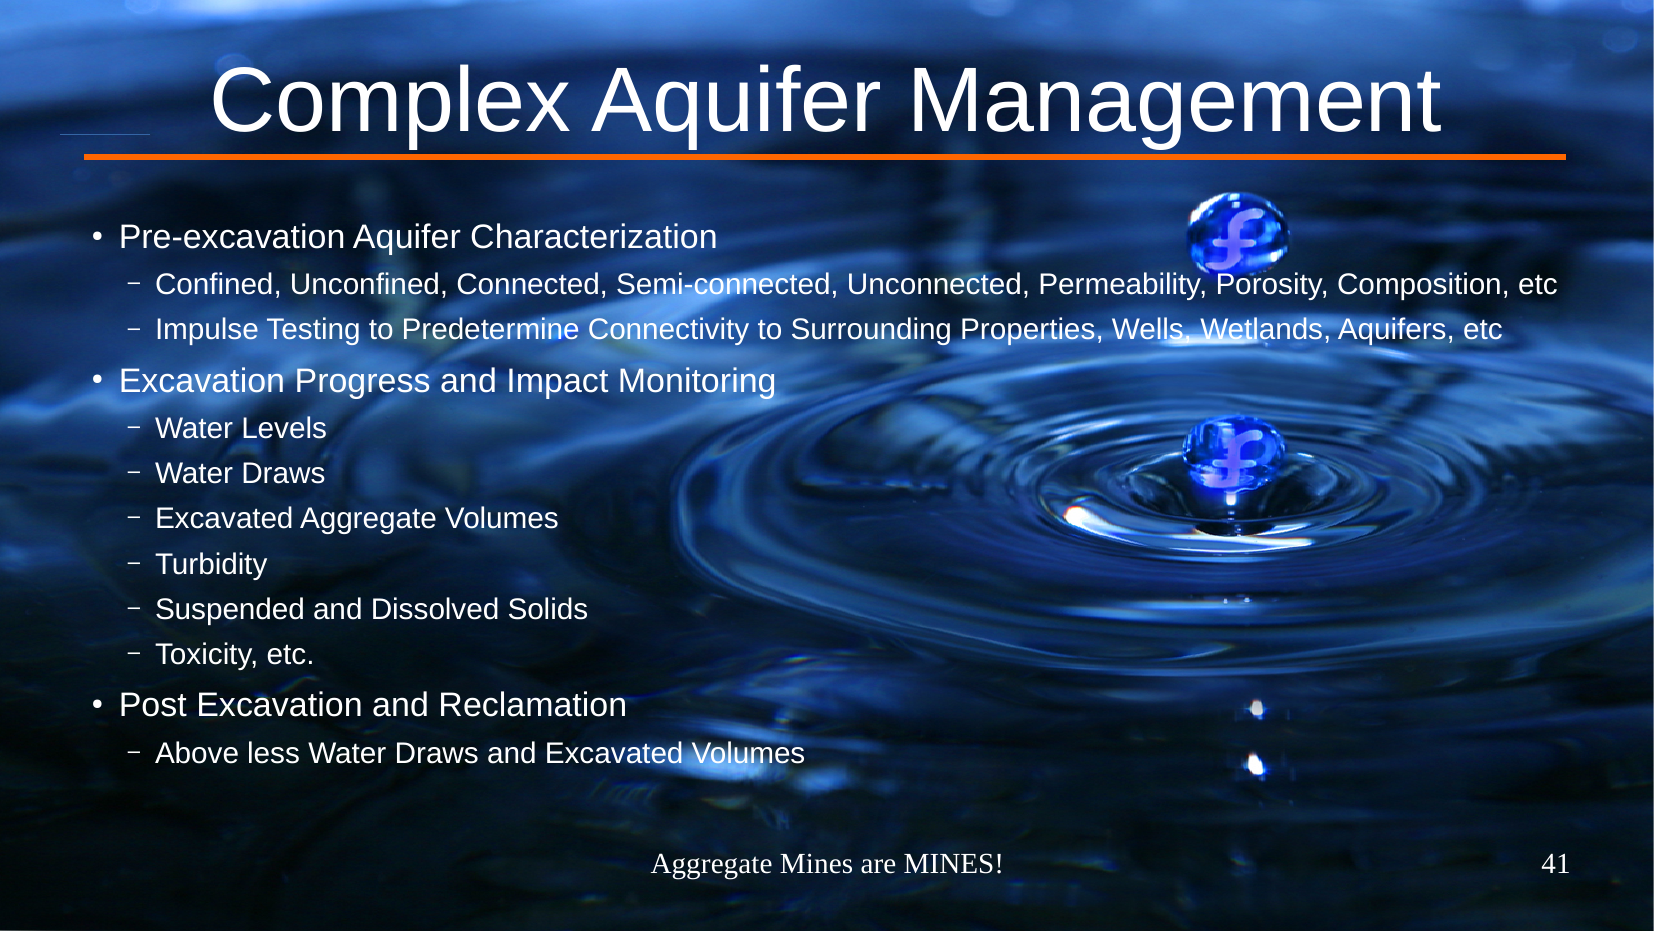

# Complex Aquifer Management
Pre-excavation Aquifer Characterization
Confined, Unconfined, Connected, Semi-connected, Unconnected, Permeability, Porosity, Composition, etc
Impulse Testing to Predetermine Connectivity to Surrounding Properties, Wells, Wetlands, Aquifers, etc
Excavation Progress and Impact Monitoring
Water Levels
Water Draws
Excavated Aggregate Volumes
Turbidity
Suspended and Dissolved Solids
Toxicity, etc.
Post Excavation and Reclamation
Above less Water Draws and Excavated Volumes
Aggregate Mines are MINES!
41